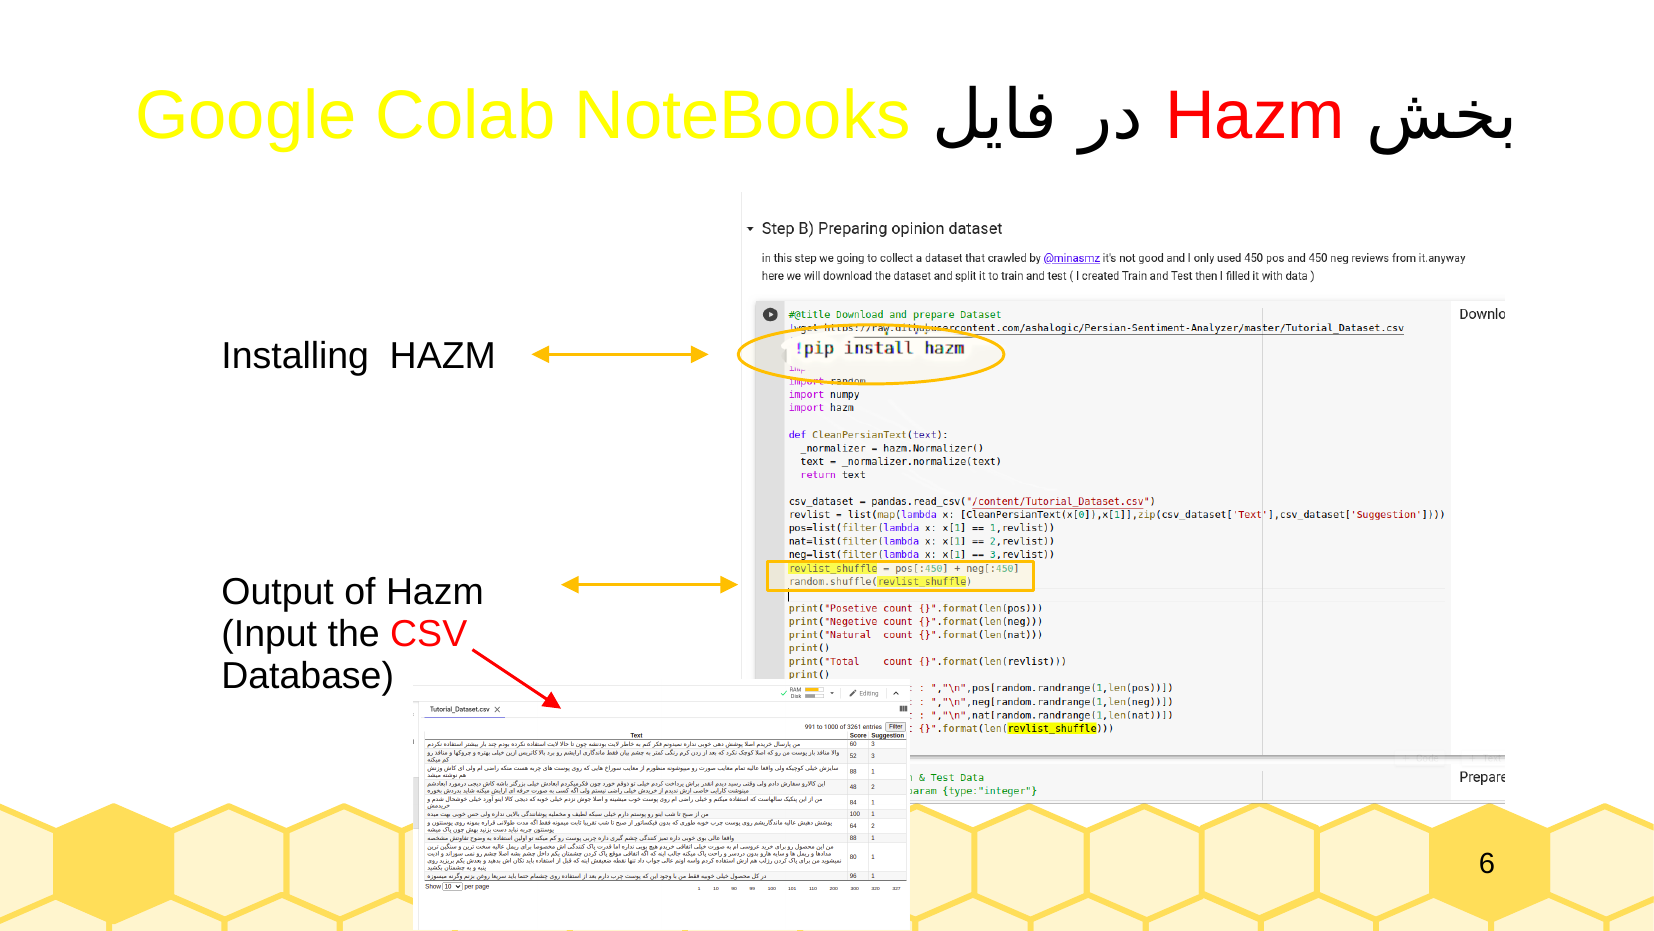

# بخش Hazm در فایل Google Colab NoteBooks
Installing HAZM
Output of Hazm (Input the CSV Database)